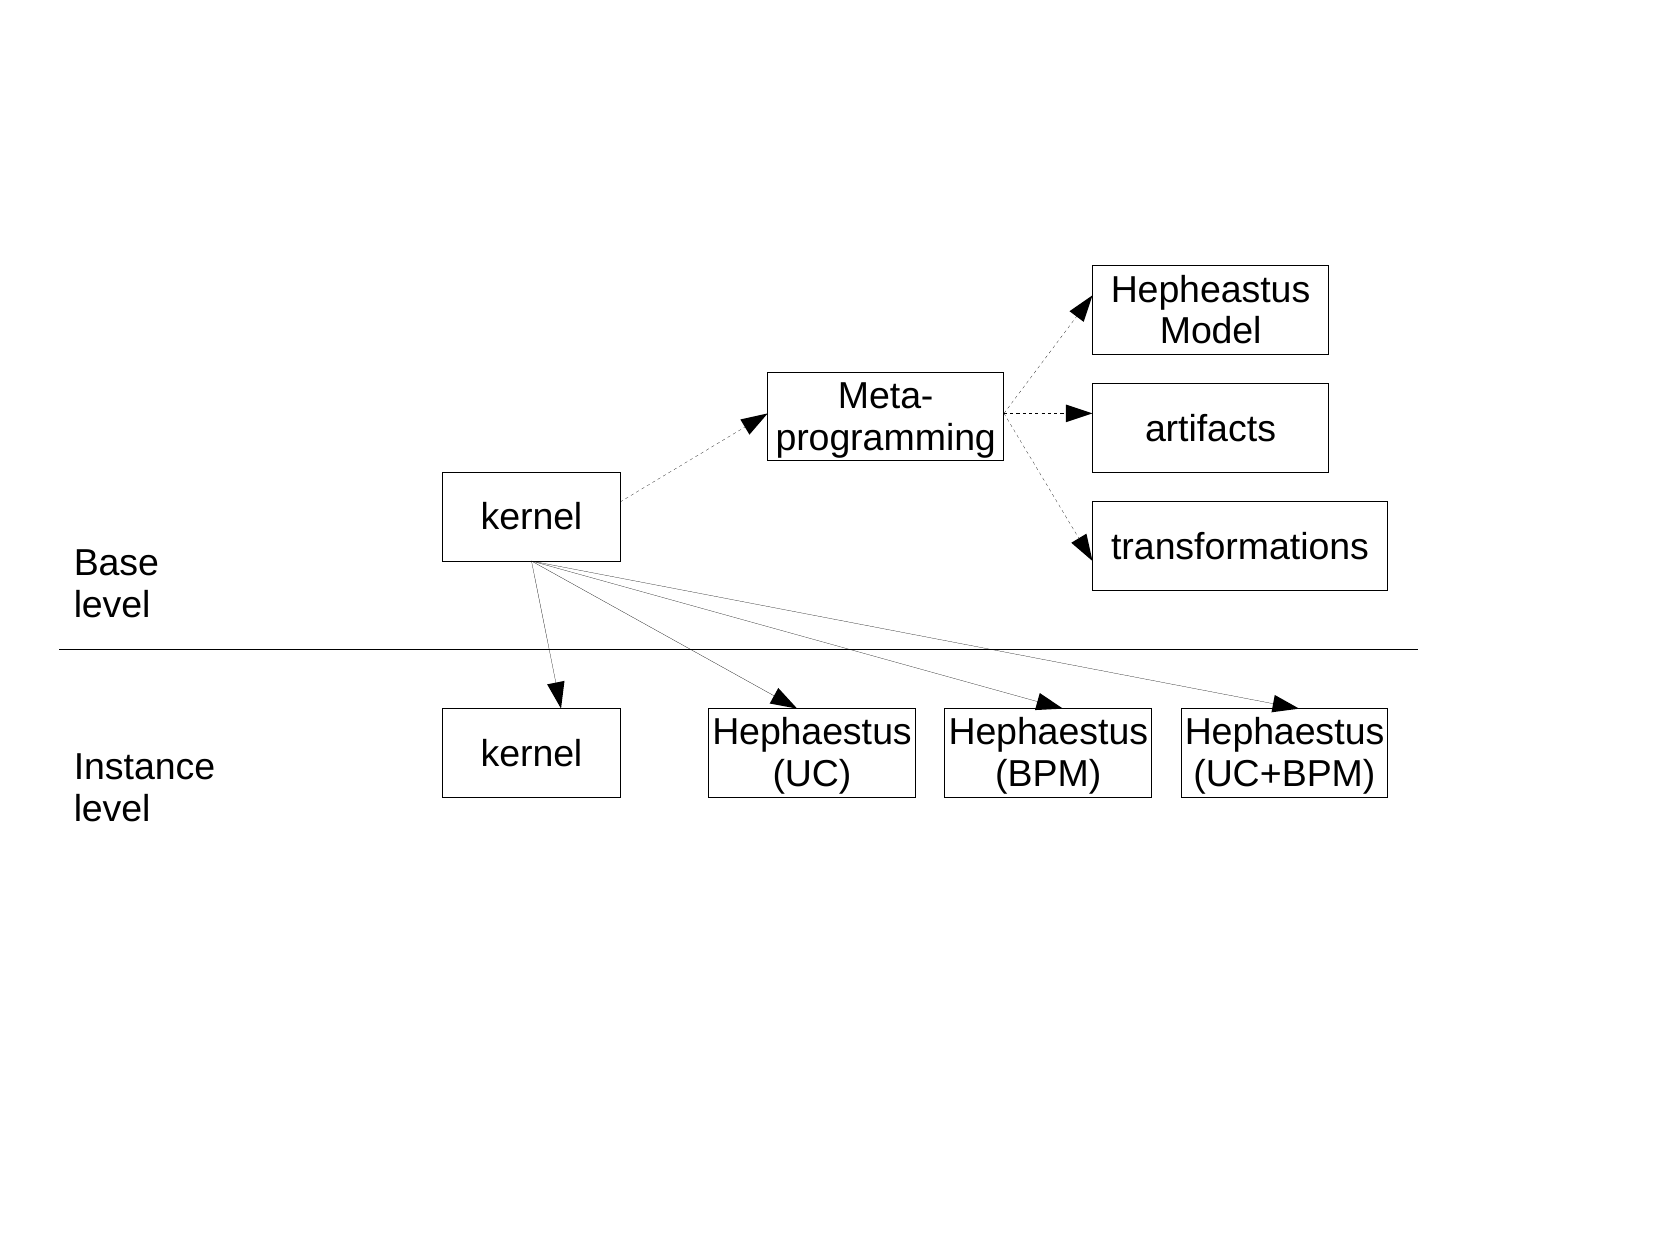

Hepheastus
Model
Meta-
programming
artifacts
kernel
transformations
Base
level
kernel
Hephaestus
(UC)
Hephaestus
(BPM)
Hephaestus
(UC+BPM)
Instance
level